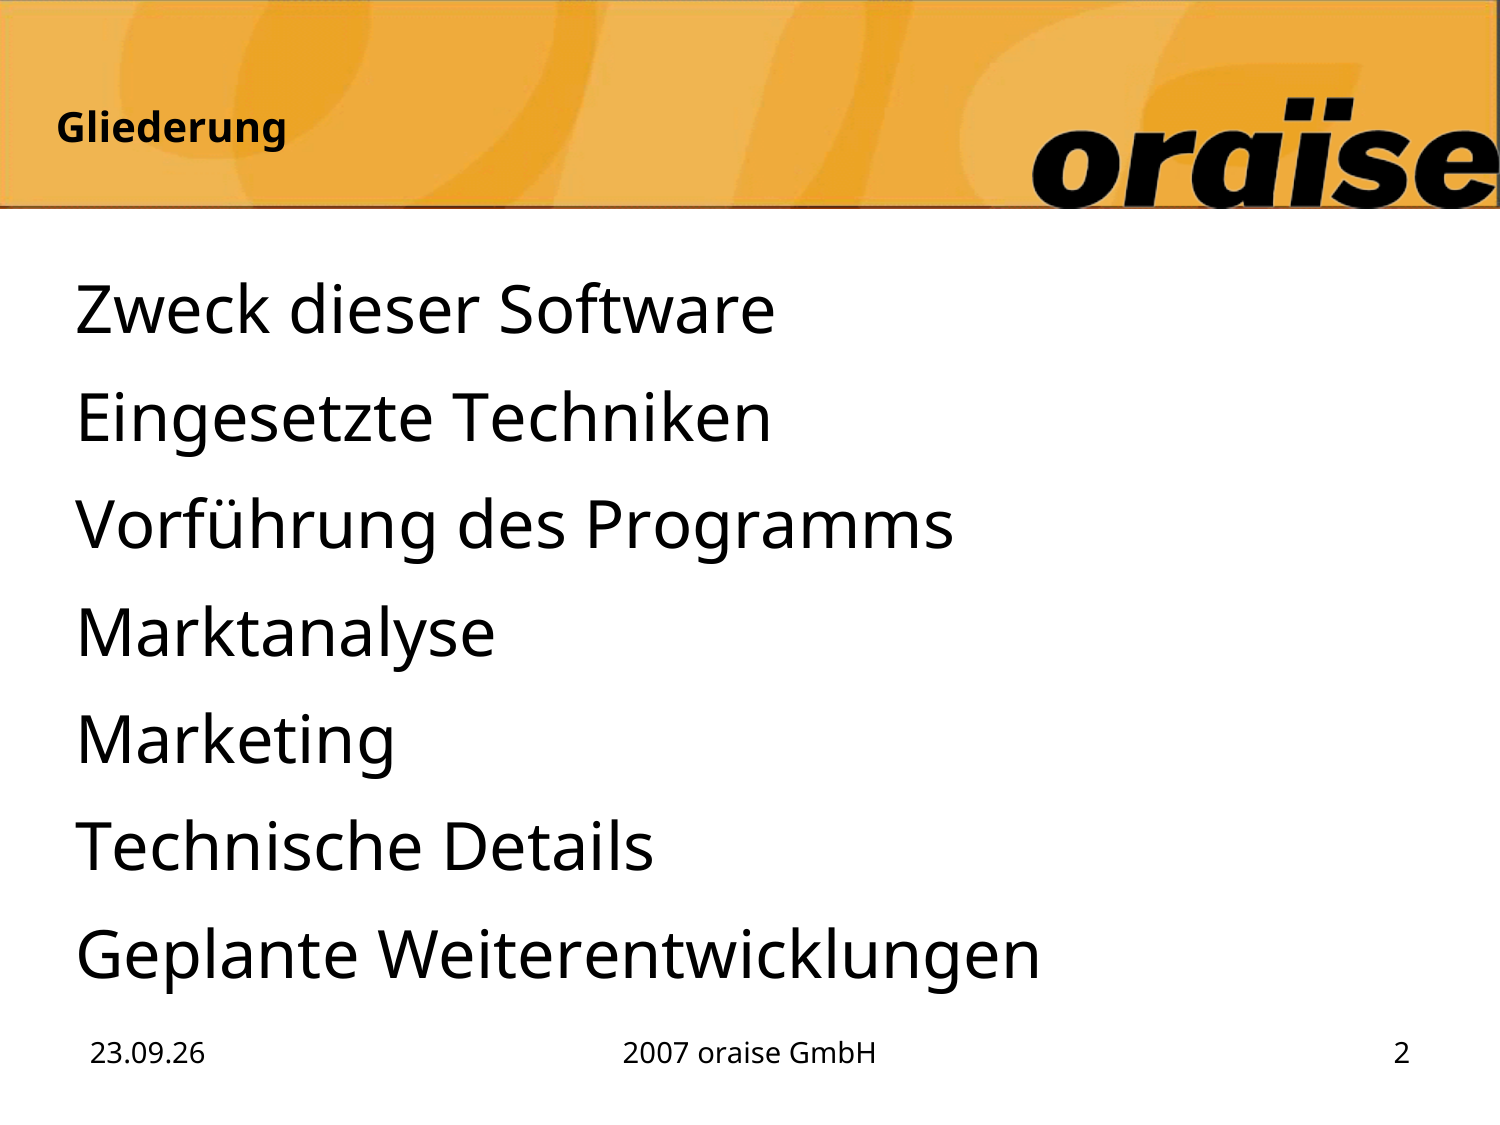

Gliederung
# Zweck dieser Software
Eingesetzte Techniken
Vorführung des Programms
Marktanalyse
Marketing
Technische Details
Geplante Weiterentwicklungen
2007 oraise GmbH
2